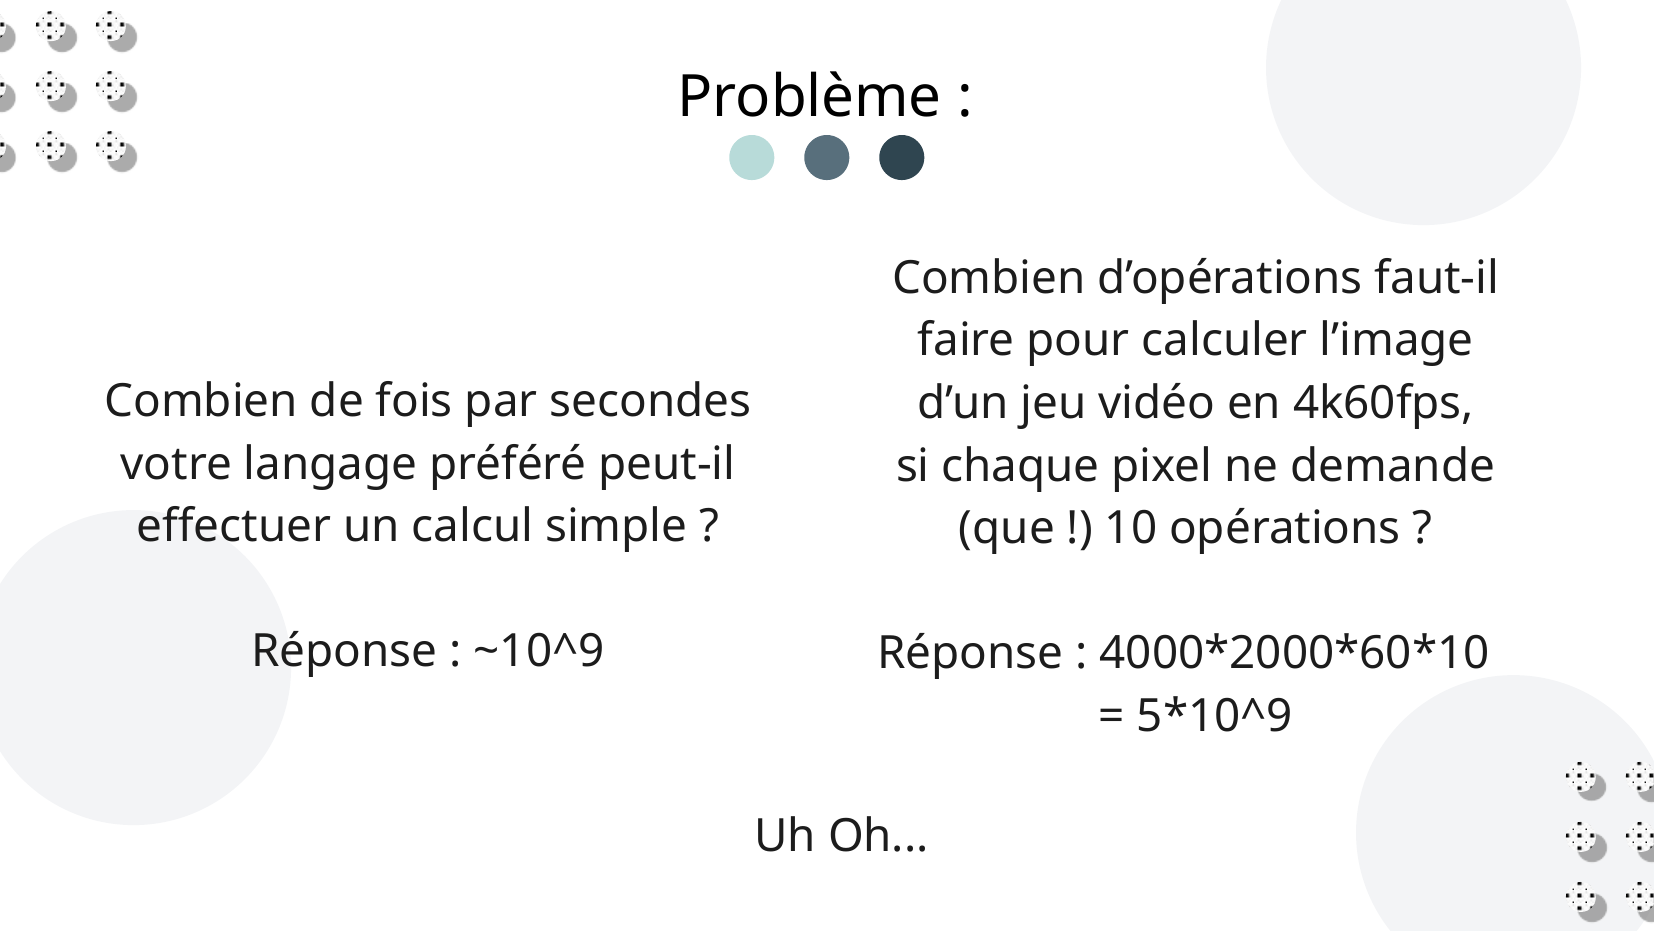

Problème :
Combien d’opérations faut-il faire pour calculer l’image d’un jeu vidéo en 4k60fps,
si chaque pixel ne demande
(que !) 10 opérations ?
Réponse : 4000*2000*60*10 = 5*10^9
Combien de fois par secondes votre langage préféré peut-il effectuer un calcul simple ?
Réponse : ~10^9
Uh Oh...